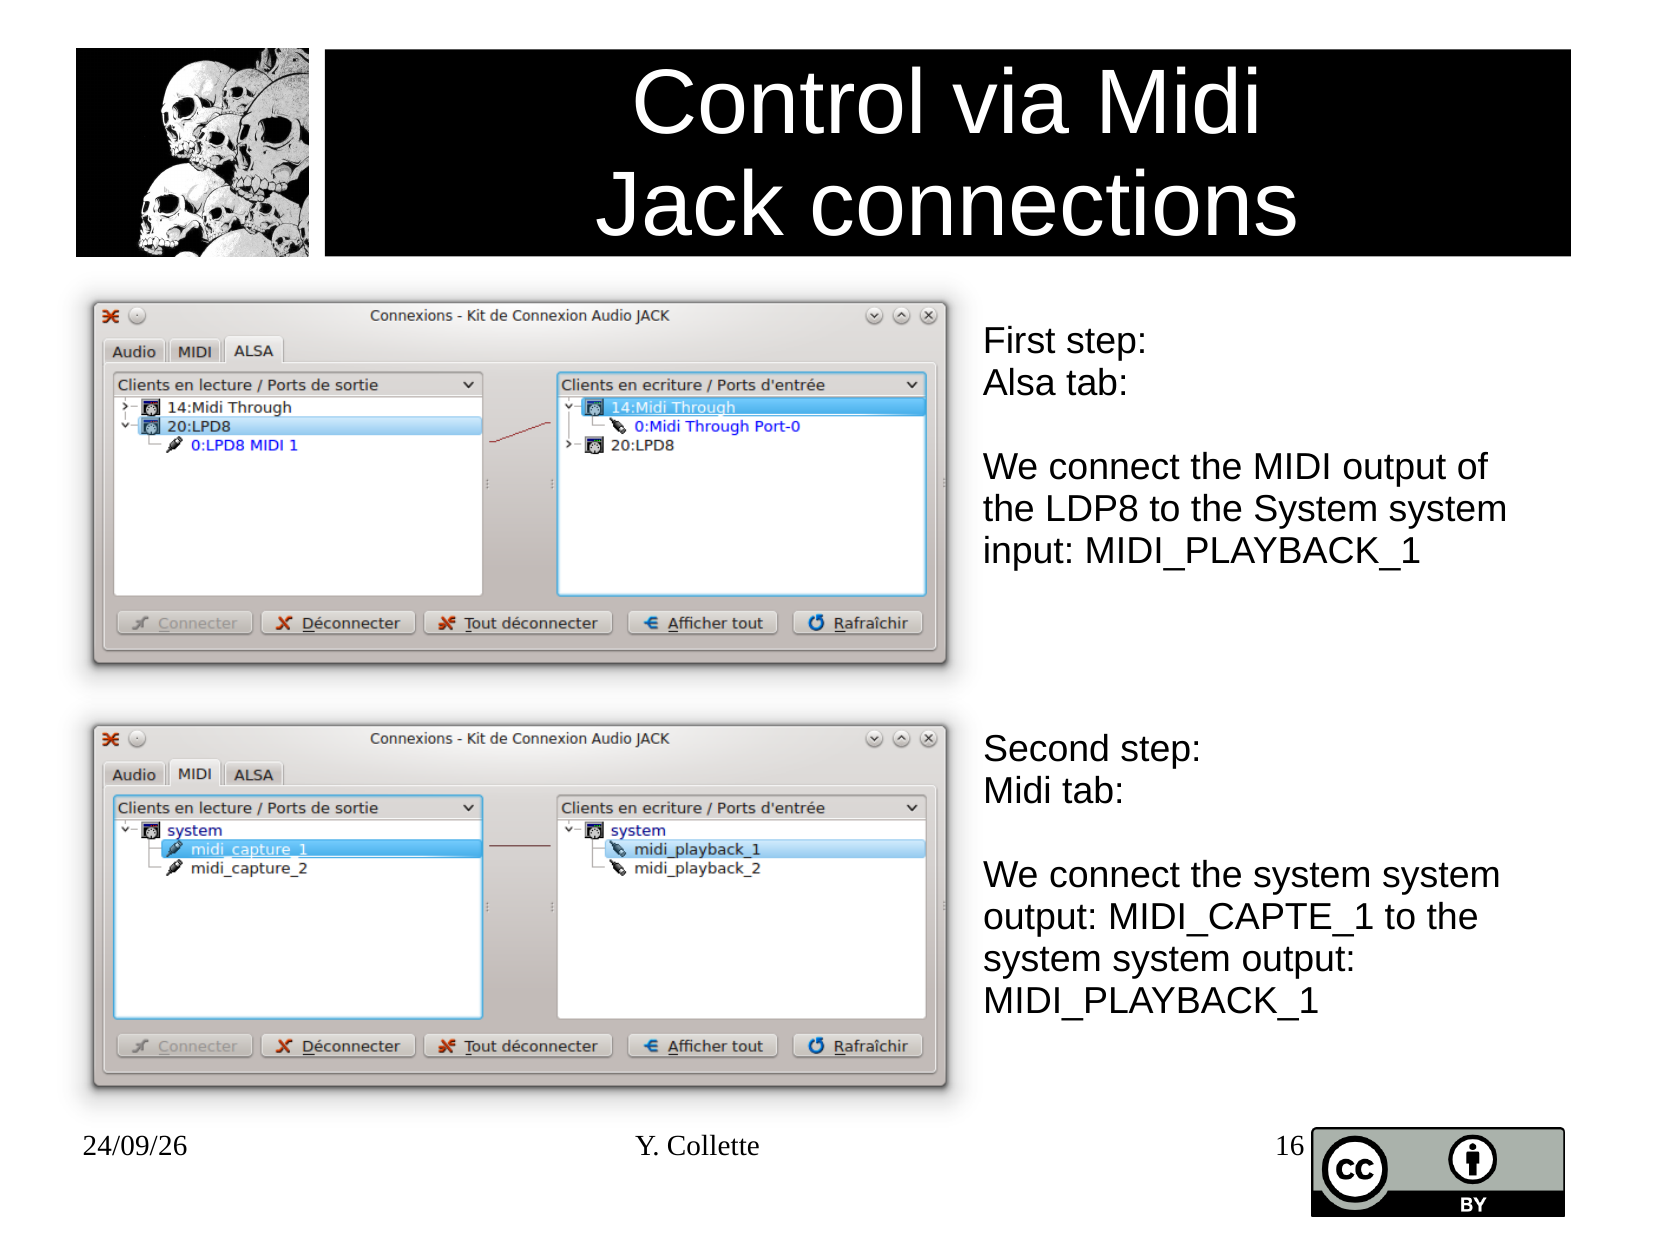

# Control via Midi
Jack connections
First step:
Alsa tab:
We connect the MIDI output of the LDP8 to the System system input: MIDI_PLAYBACK_1
Second step:
Midi tab:
We connect the system system output: MIDI_CAPTE_1 to the system system output: MIDI_PLAYBACK_1
Y. Collette
16